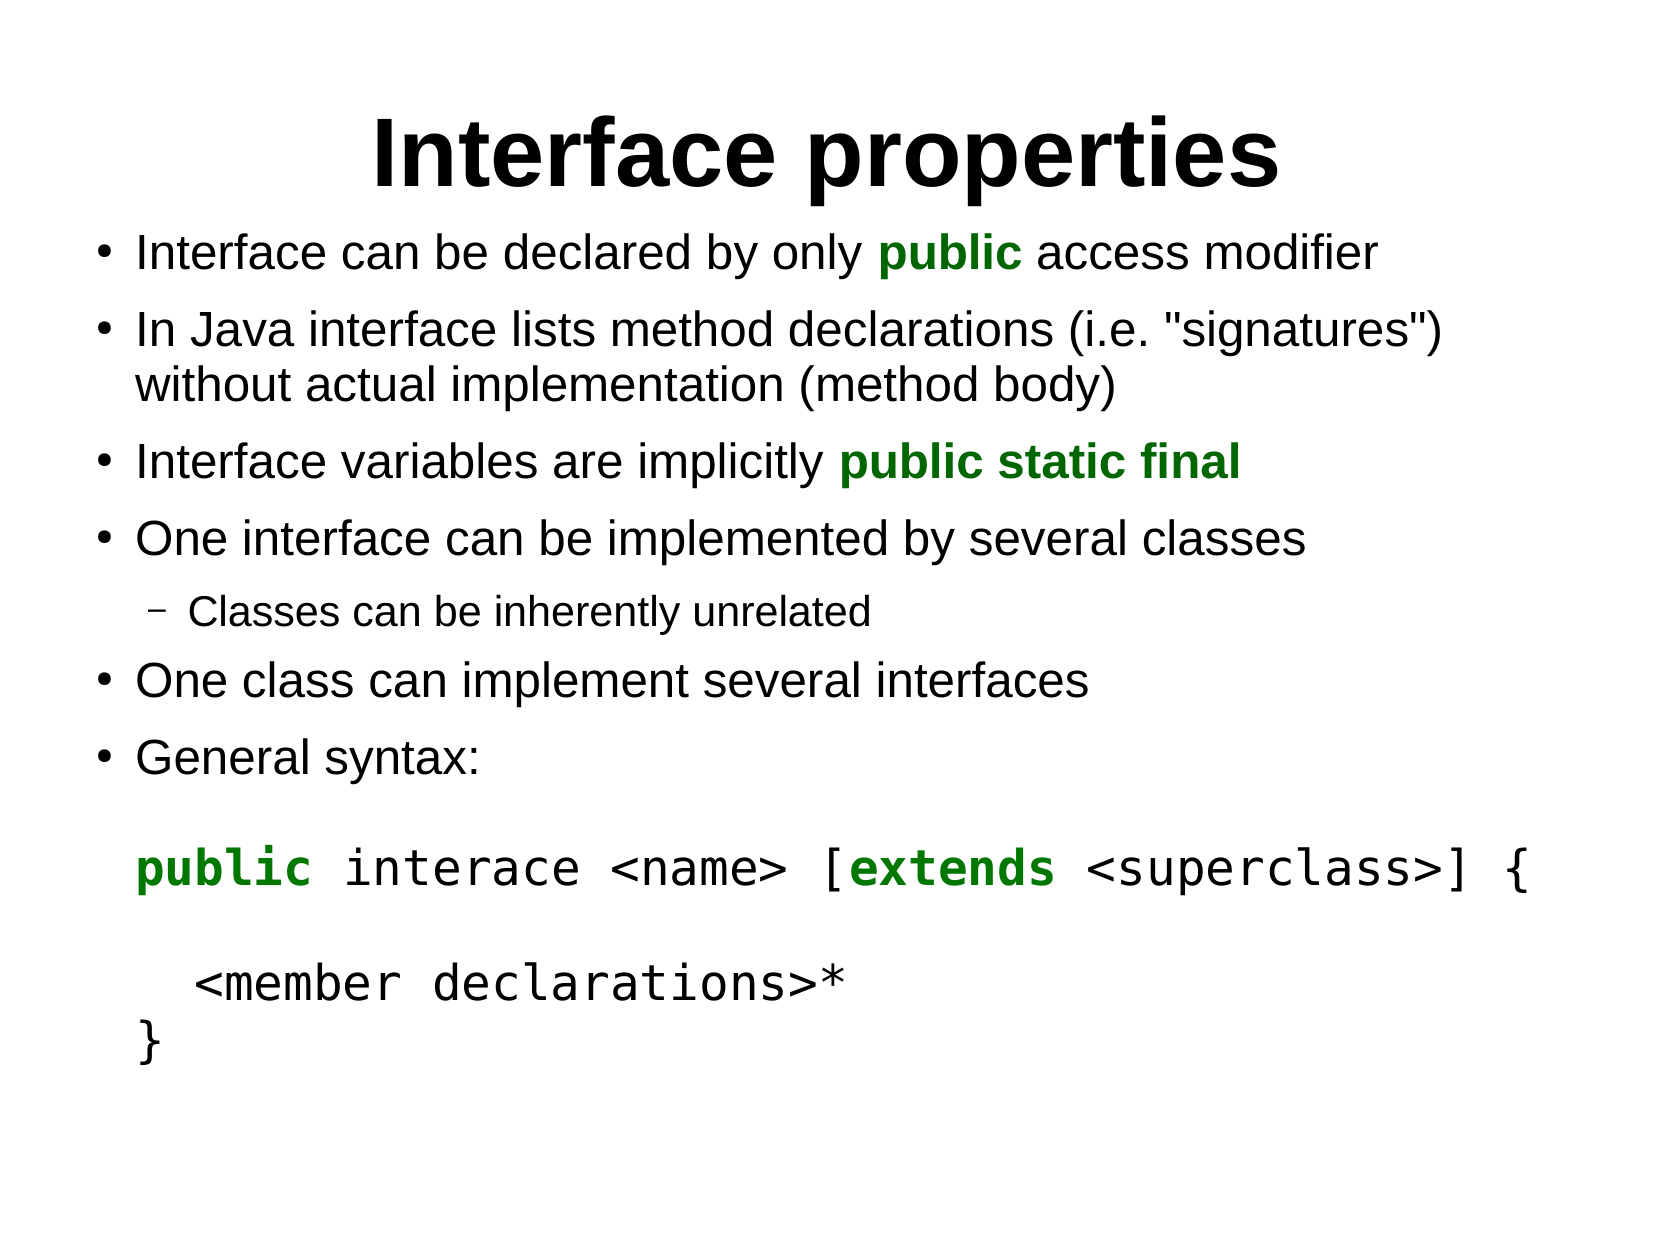

# Interface properties
Interface can be declared by only public access modifier
In Java interface lists method declarations (i.e. "signatures") without actual implementation (method body)
Interface variables are implicitly public static final
One interface can be implemented by several classes
Classes can be inherently unrelated
One class can implement several interfaces
General syntax:
public interace <name> [extends <superclass>] {
 <member declarations>*
}